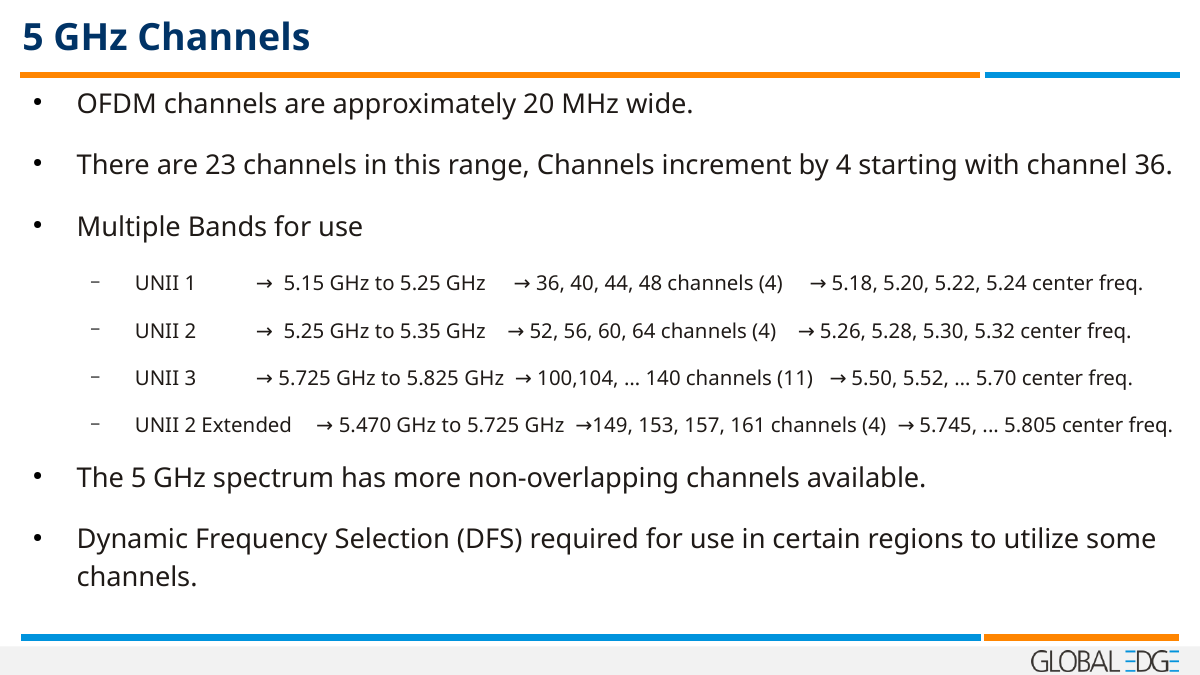

# 5 GHz Channels
OFDM channels are approximately 20 MHz wide.
There are 23 channels in this range, Channels increment by 4 starting with channel 36.
Multiple Bands for use
UNII 1	→ 5.15 GHz to 5.25 GHz	 → 36, 40, 44, 48 channels (4) → 5.18, 5.20, 5.22, 5.24 center freq.
UNII 2	→ 5.25 GHz to 5.35 GHz → 52, 56, 60, 64 channels (4) → 5.26, 5.28, 5.30, 5.32 center freq.
UNII 3	→ 5.725 GHz to 5.825 GHz → 100,104, … 140 channels (11) → 5.50, 5.52, … 5.70 center freq.
UNII 2 Extended	→ 5.470 GHz to 5.725 GHz →149, 153, 157, 161 channels (4) → 5.745, ... 5.805 center freq.
The 5 GHz spectrum has more non-overlapping channels available.
Dynamic Frequency Selection (DFS) required for use in certain regions to utilize some channels.